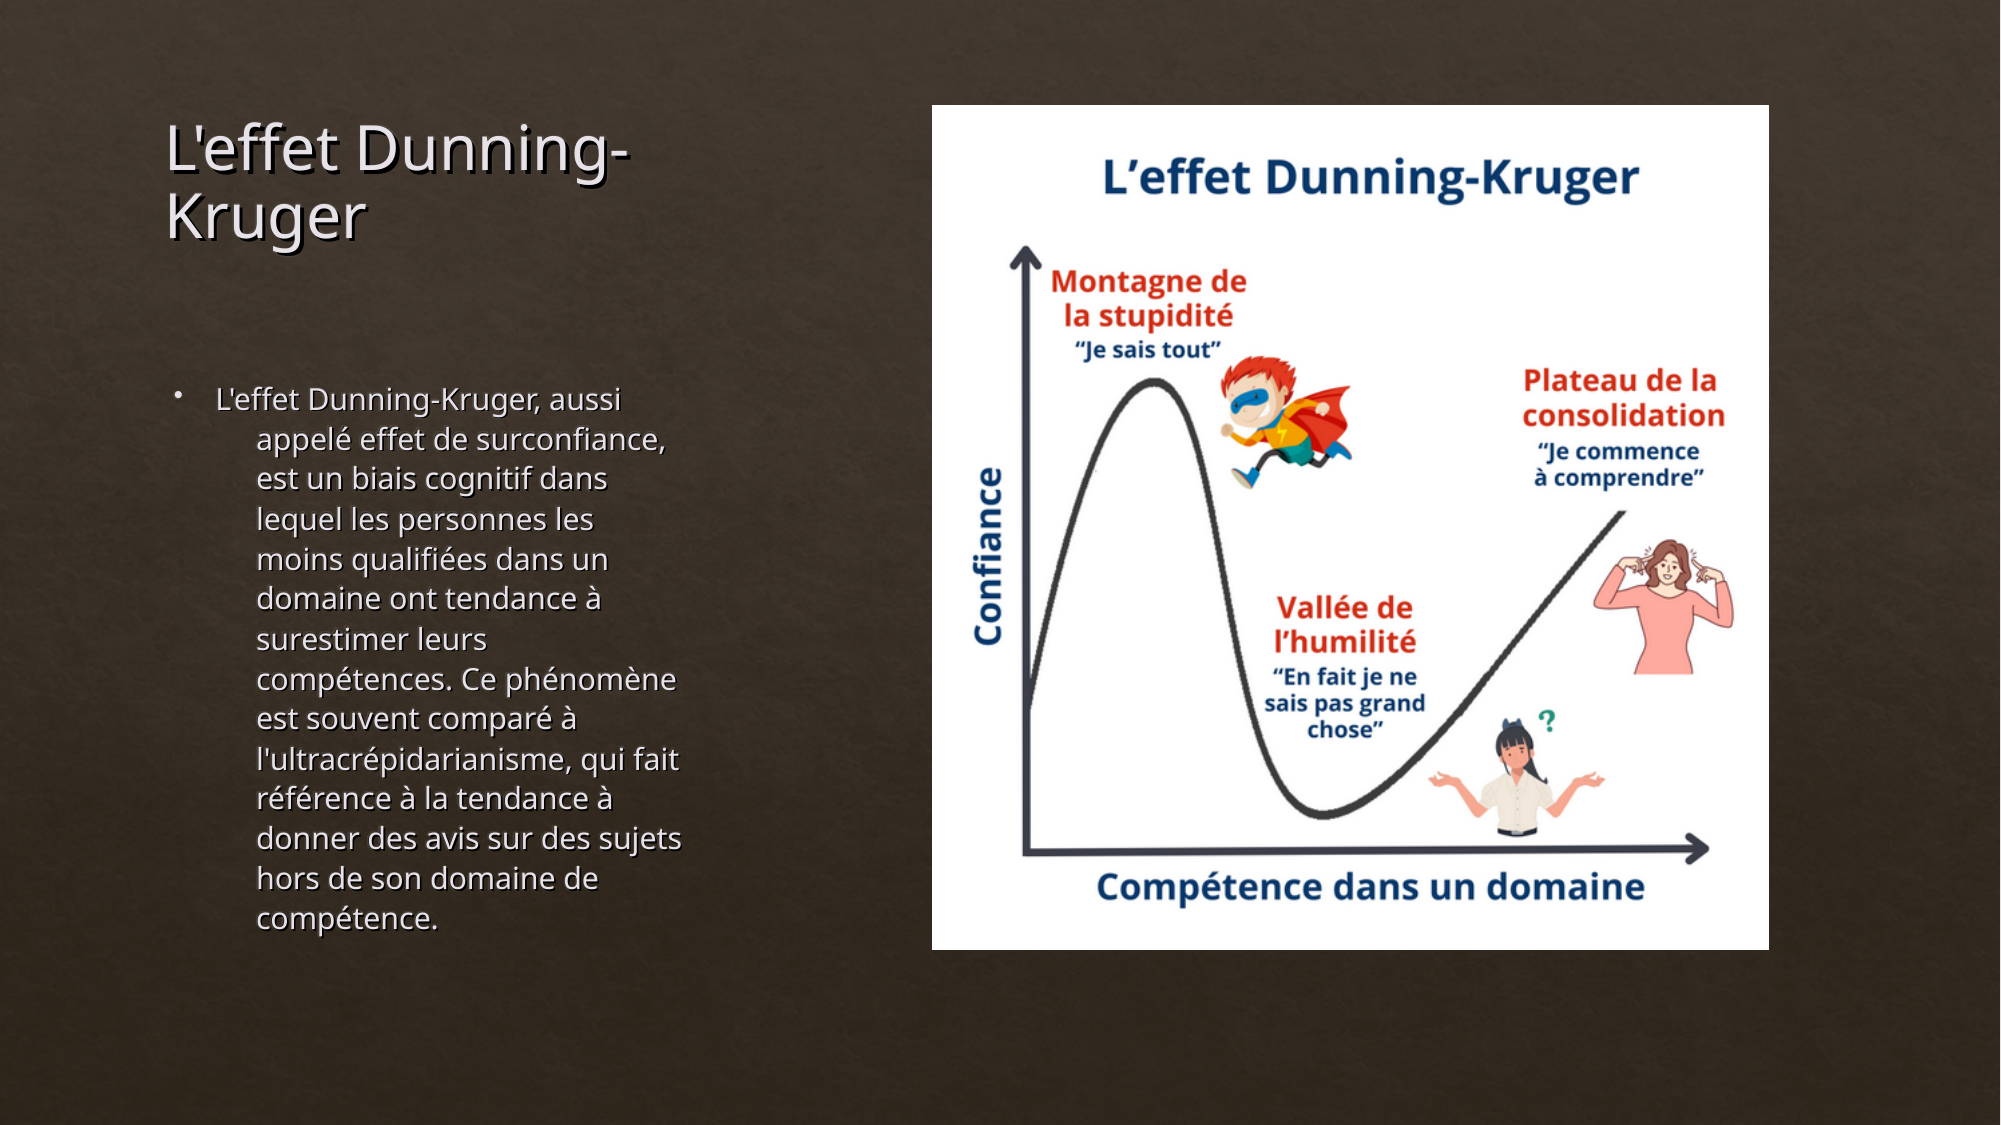

# L'effet Dunning-Kruger
L'effet Dunning-Kruger, aussi appelé effet de surconfiance, est un biais cognitif dans lequel les personnes les moins qualifiées dans un domaine ont tendance à surestimer leurs compétences. Ce phénomène est souvent comparé à l'ultracrépidarianisme, qui fait référence à la tendance à donner des avis sur des sujets hors de son domaine de compétence.